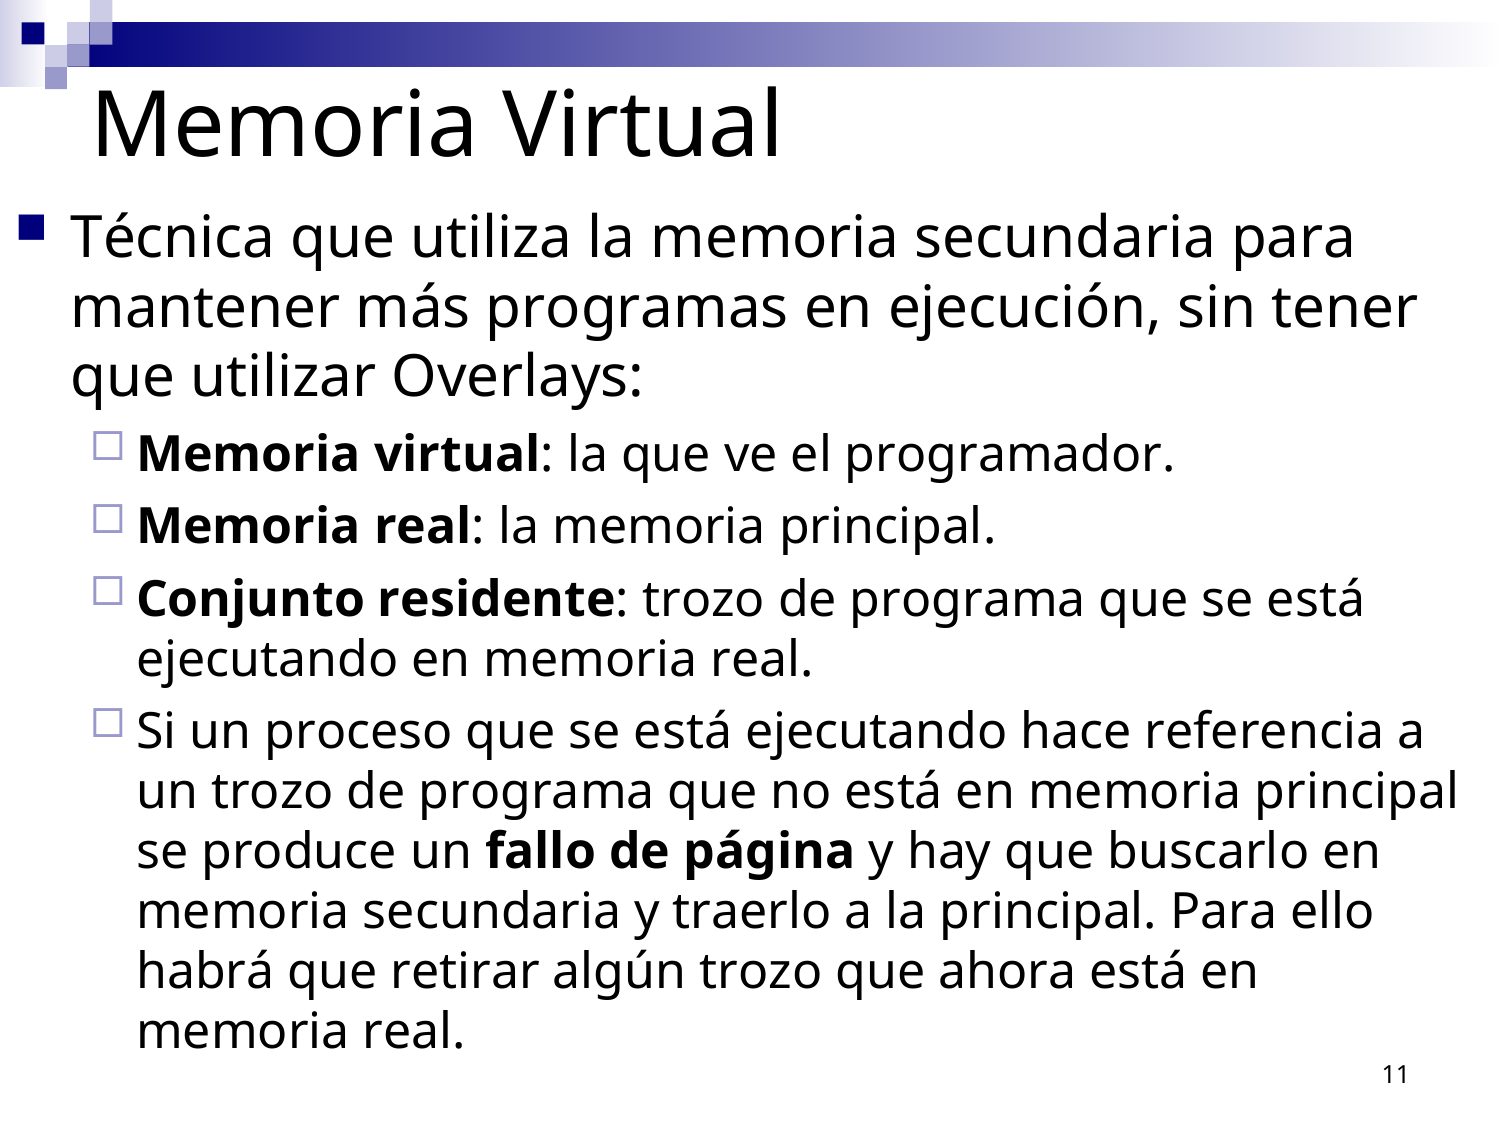

Memoria Virtual
Técnica que utiliza la memoria secundaria para mantener más programas en ejecución, sin tener que utilizar Overlays:
Memoria virtual: la que ve el programador.
Memoria real: la memoria principal.
Conjunto residente: trozo de programa que se está ejecutando en memoria real.
Si un proceso que se está ejecutando hace referencia a un trozo de programa que no está en memoria principal se produce un fallo de página y hay que buscarlo en memoria secundaria y traerlo a la principal. Para ello habrá que retirar algún trozo que ahora está en memoria real.